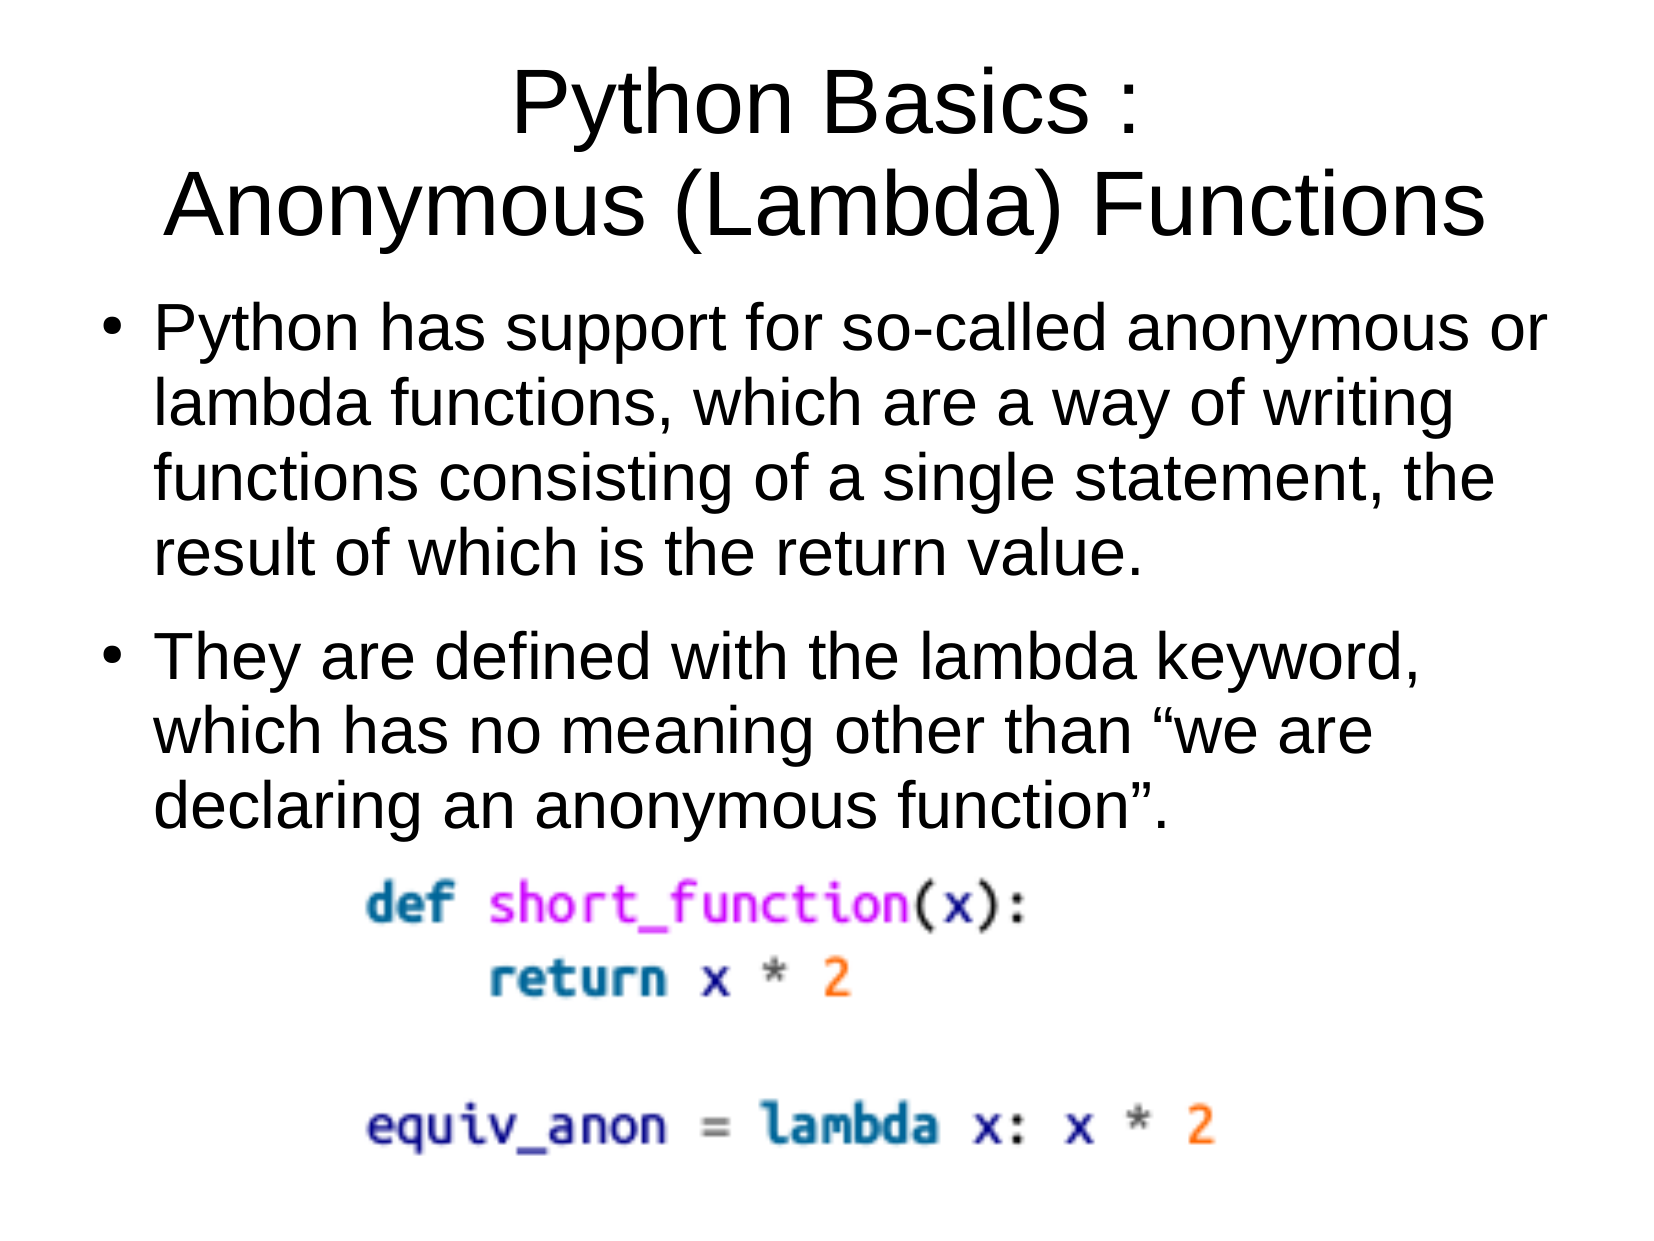

# Python Basics : Anonymous (Lambda) Functions
Python has support for so-called anonymous or lambda functions, which are a way of writing functions consisting of a single statement, the result of which is the return value.
They are defined with the lambda keyword, which has no meaning other than “we are declaring an anonymous function”.